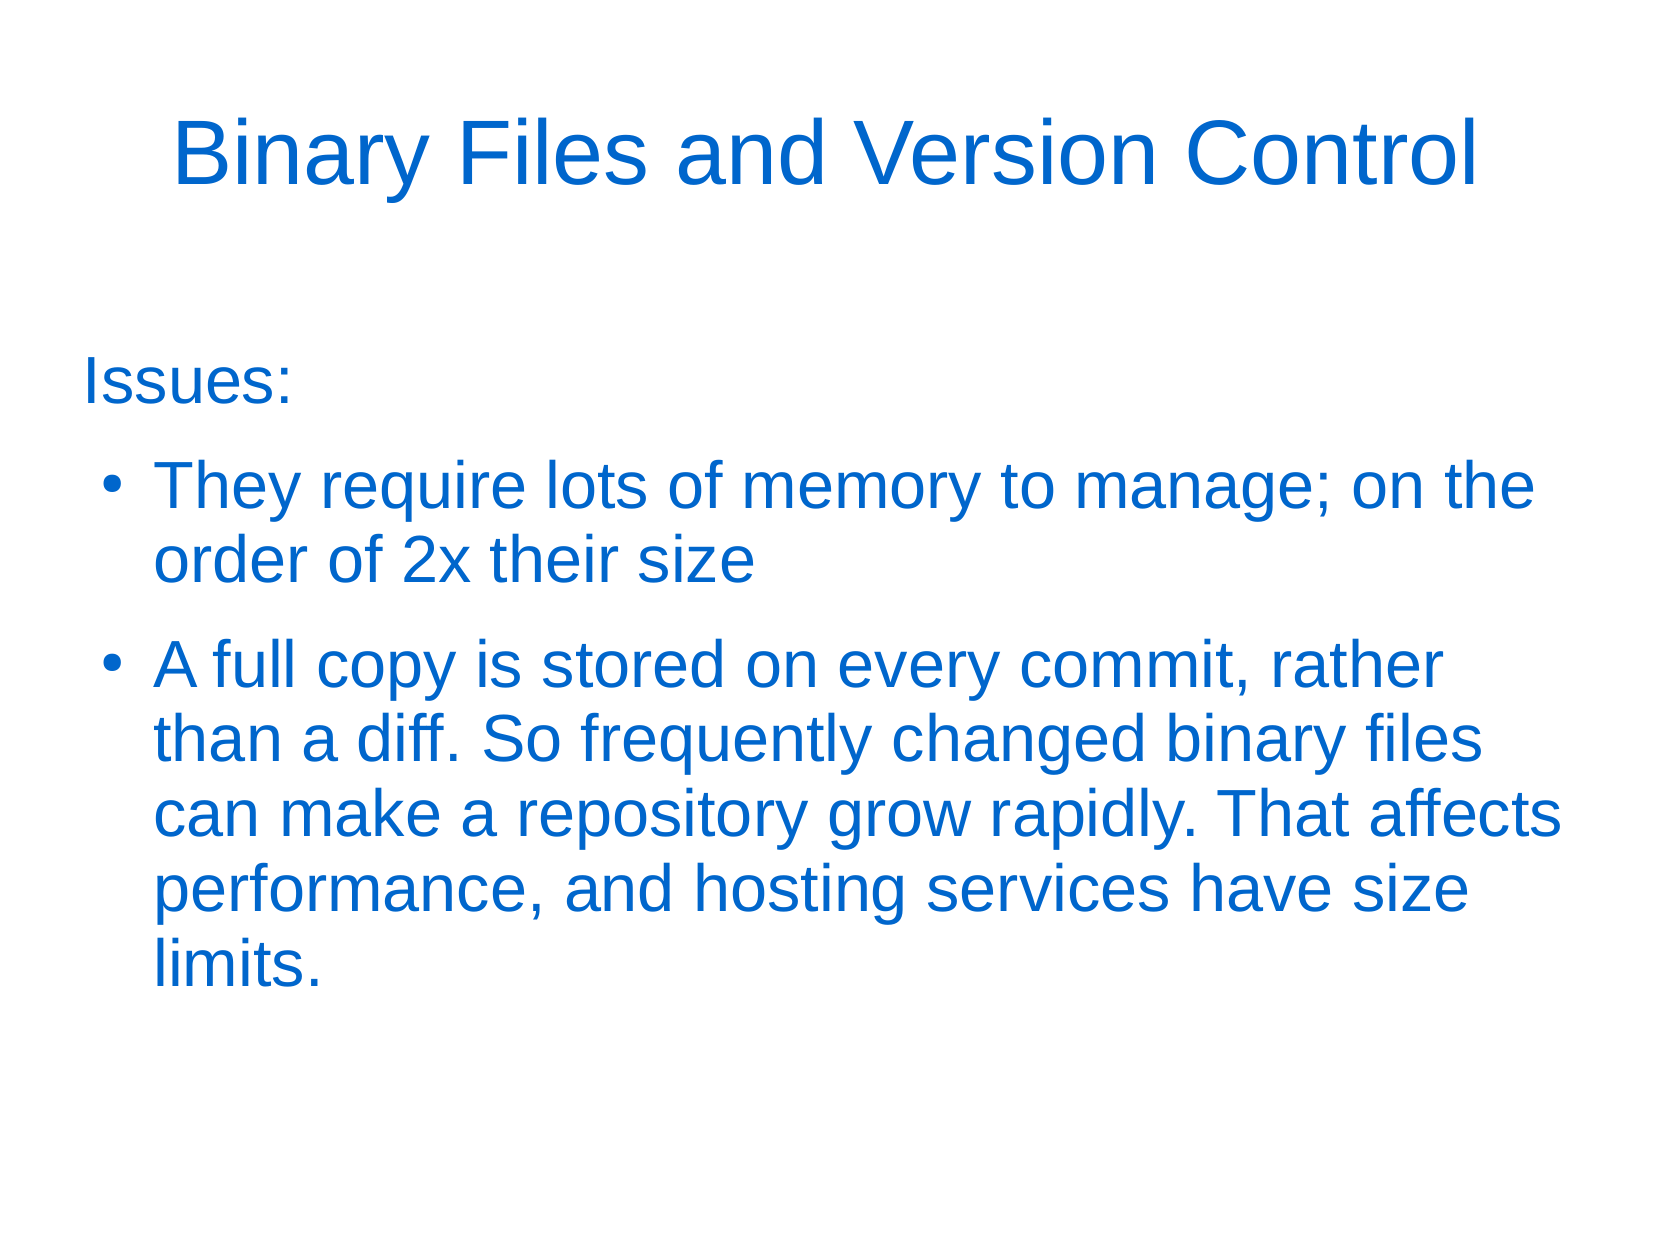

# Binary Files and Version Control
Issues:
They require lots of memory to manage; on the order of 2x their size
A full copy is stored on every commit, rather than a diff. So frequently changed binary files can make a repository grow rapidly. That affects performance, and hosting services have size limits.